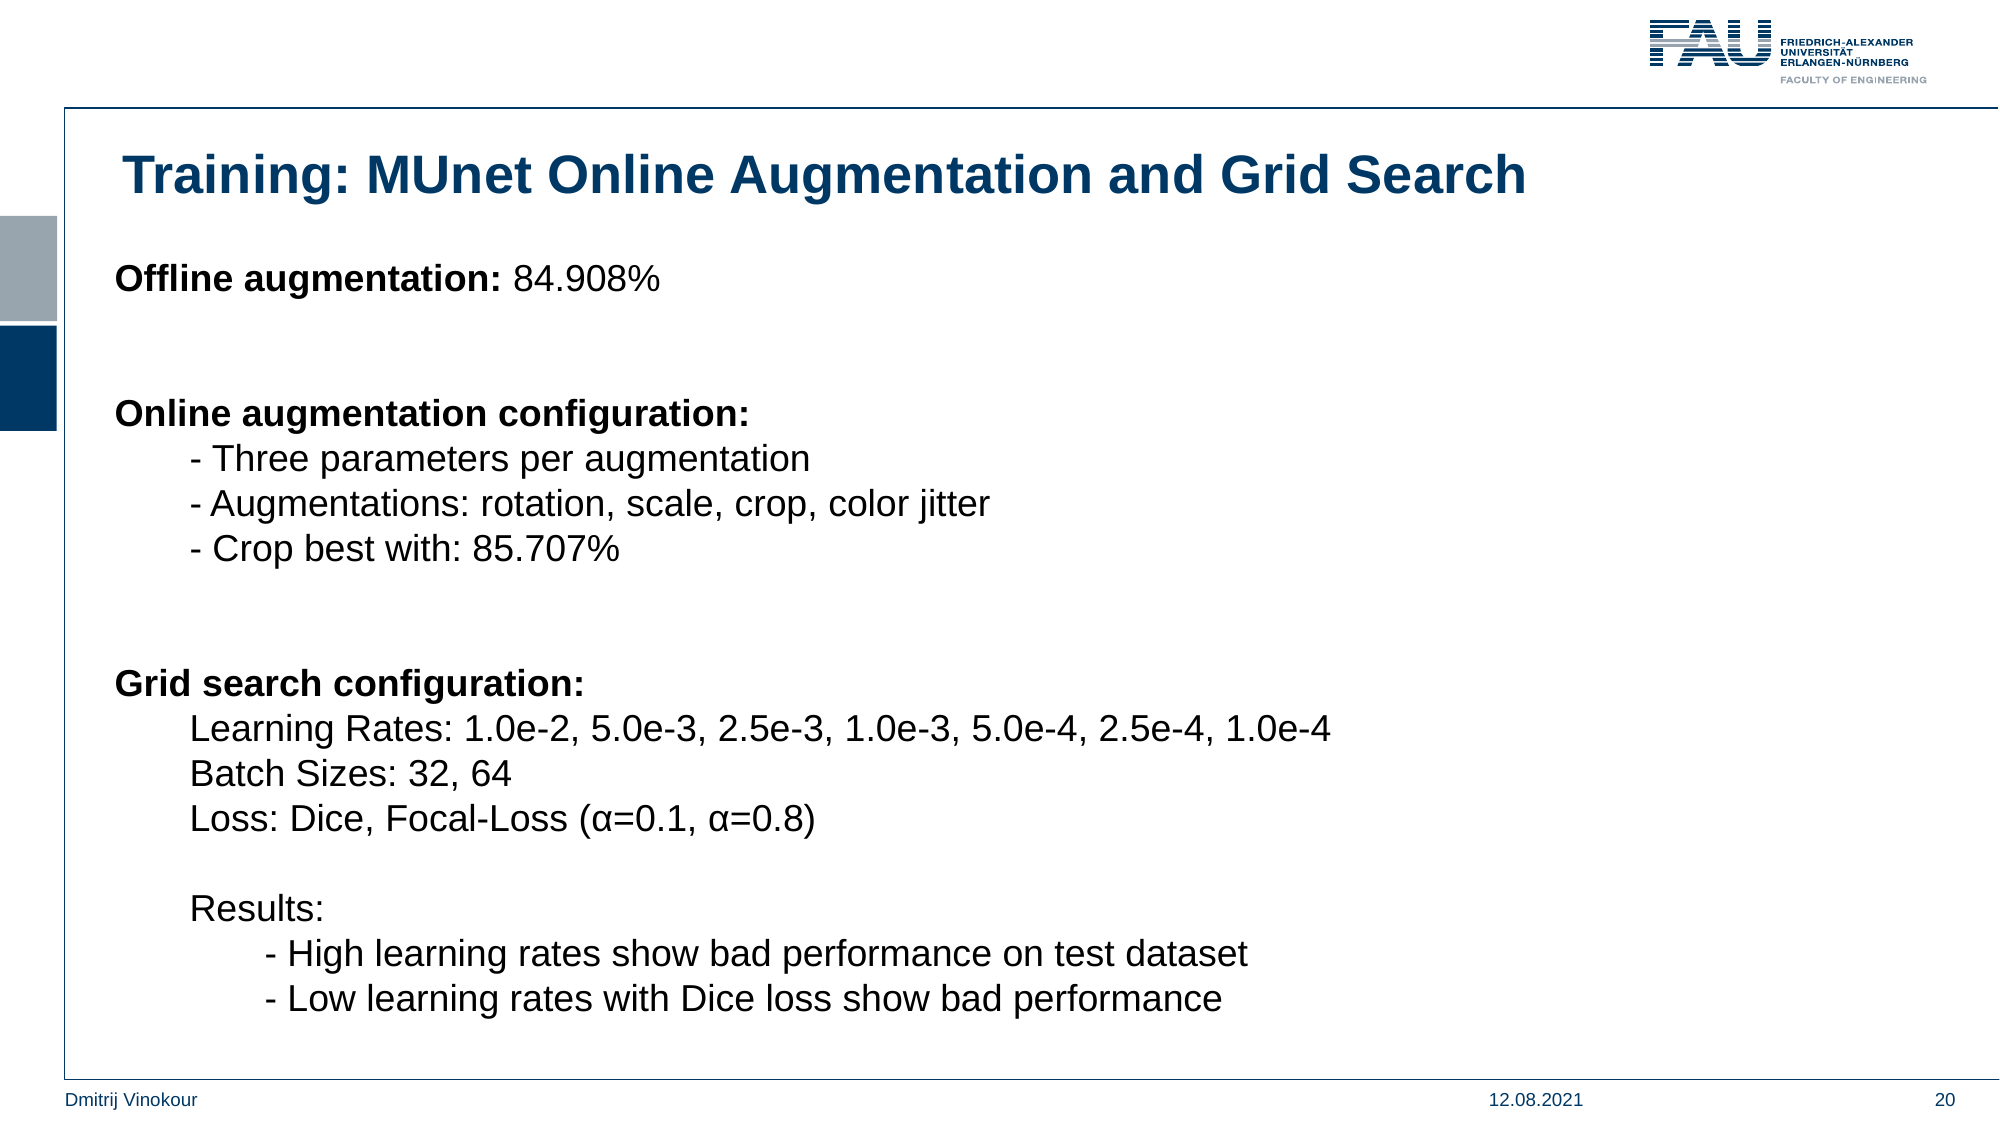

Training: MUnet Online Augmentation and Grid Search
Offline augmentation: 84.908%
Online augmentation configuration:
	- Three parameters per augmentation
	- Augmentations: rotation, scale, crop, color jitter
	- Crop best with: 85.707%
Grid search configuration:
	Learning Rates: 1.0e-2, 5.0e-3, 2.5e-3, 1.0e-3, 5.0e-4, 2.5e-4, 1.0e-4
	Batch Sizes: 32, 64
	Loss: Dice, Focal-Loss (α=0.1, α=0.8)
	Results:
		- High learning rates show bad performance on test dataset
		- Low learning rates with Dice loss show bad performance
12.08.2021
Dmitrij Vinokour